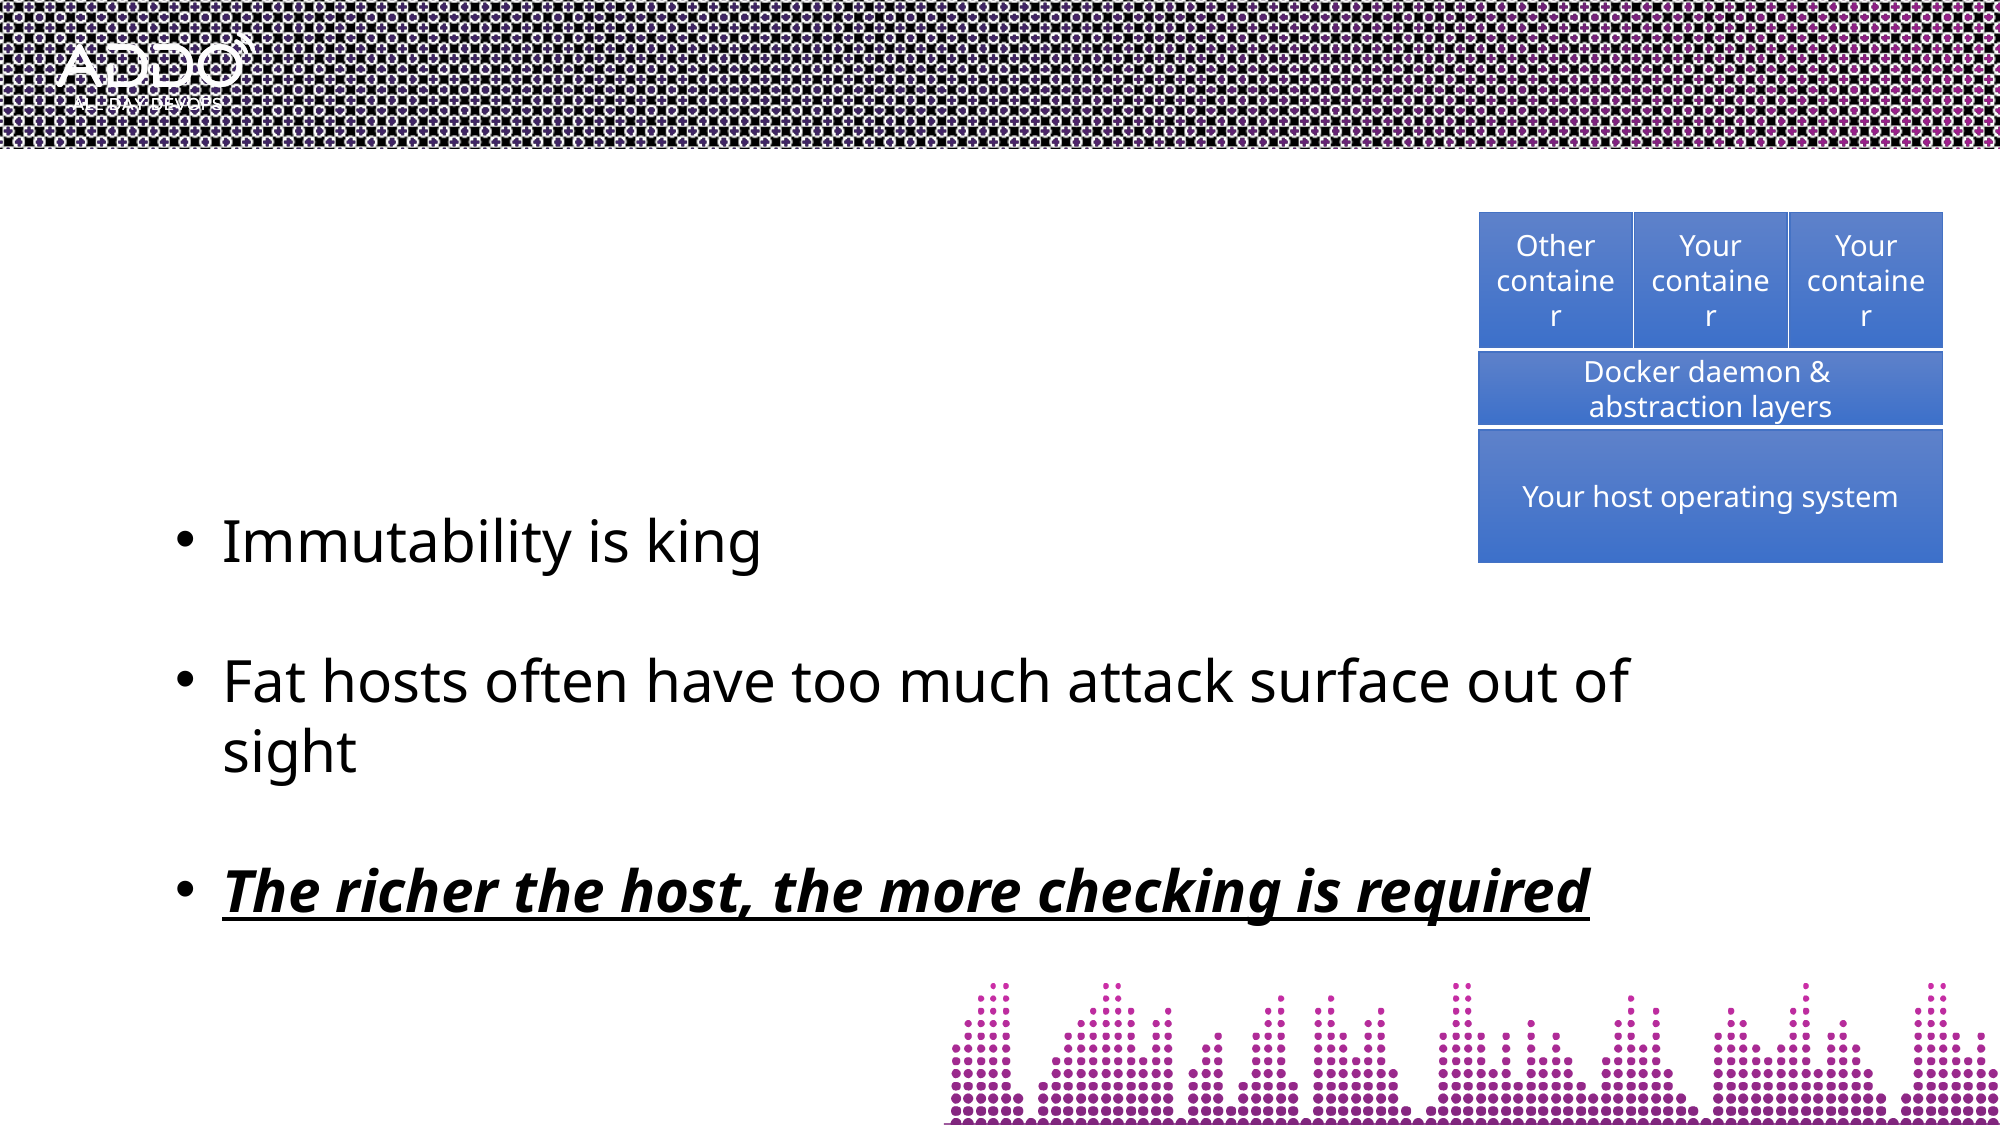

Other container
Your container
Your container
Docker daemon &
abstraction layers
Your host operating system
Immutability is king
Fat hosts often have too much attack surface out of sight
The richer the host, the more checking is required